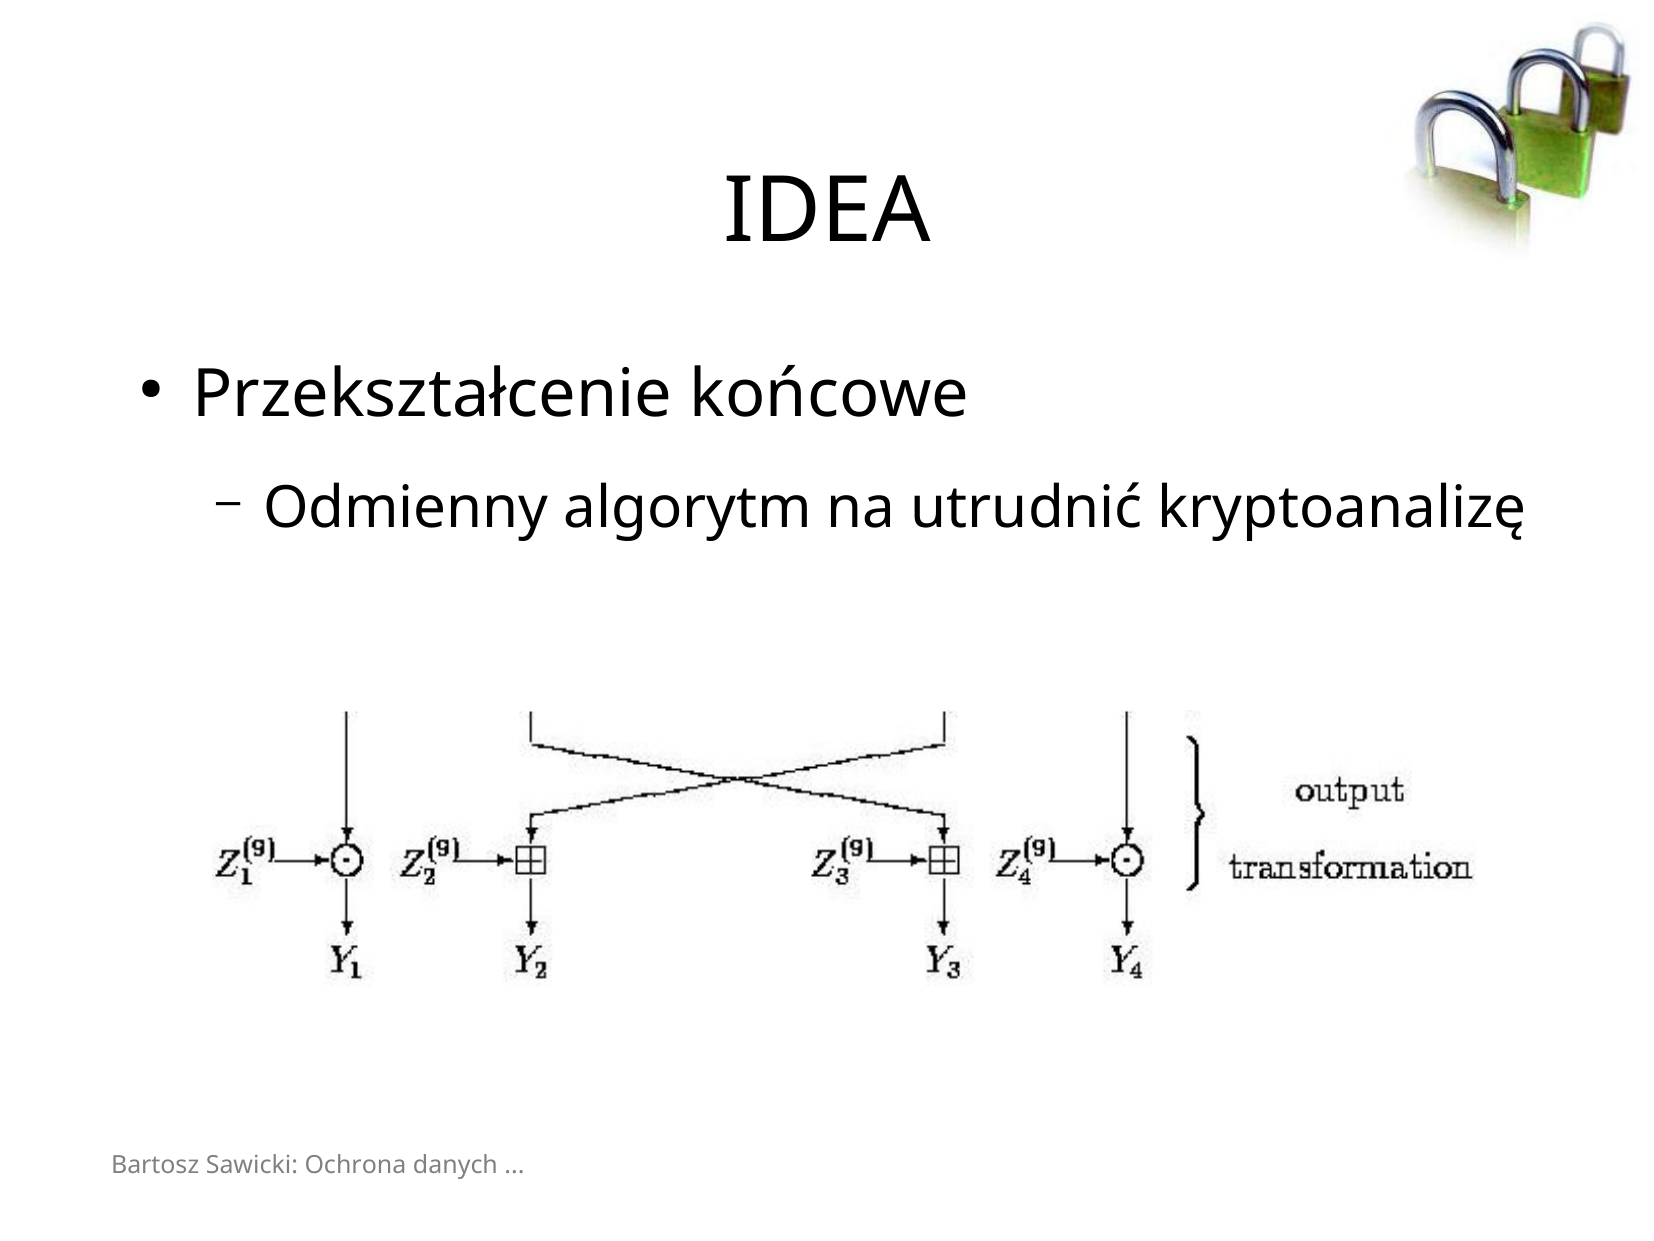

# IDEA
Przekształcenie końcowe
Odmienny algorytm na utrudnić kryptoanalizę